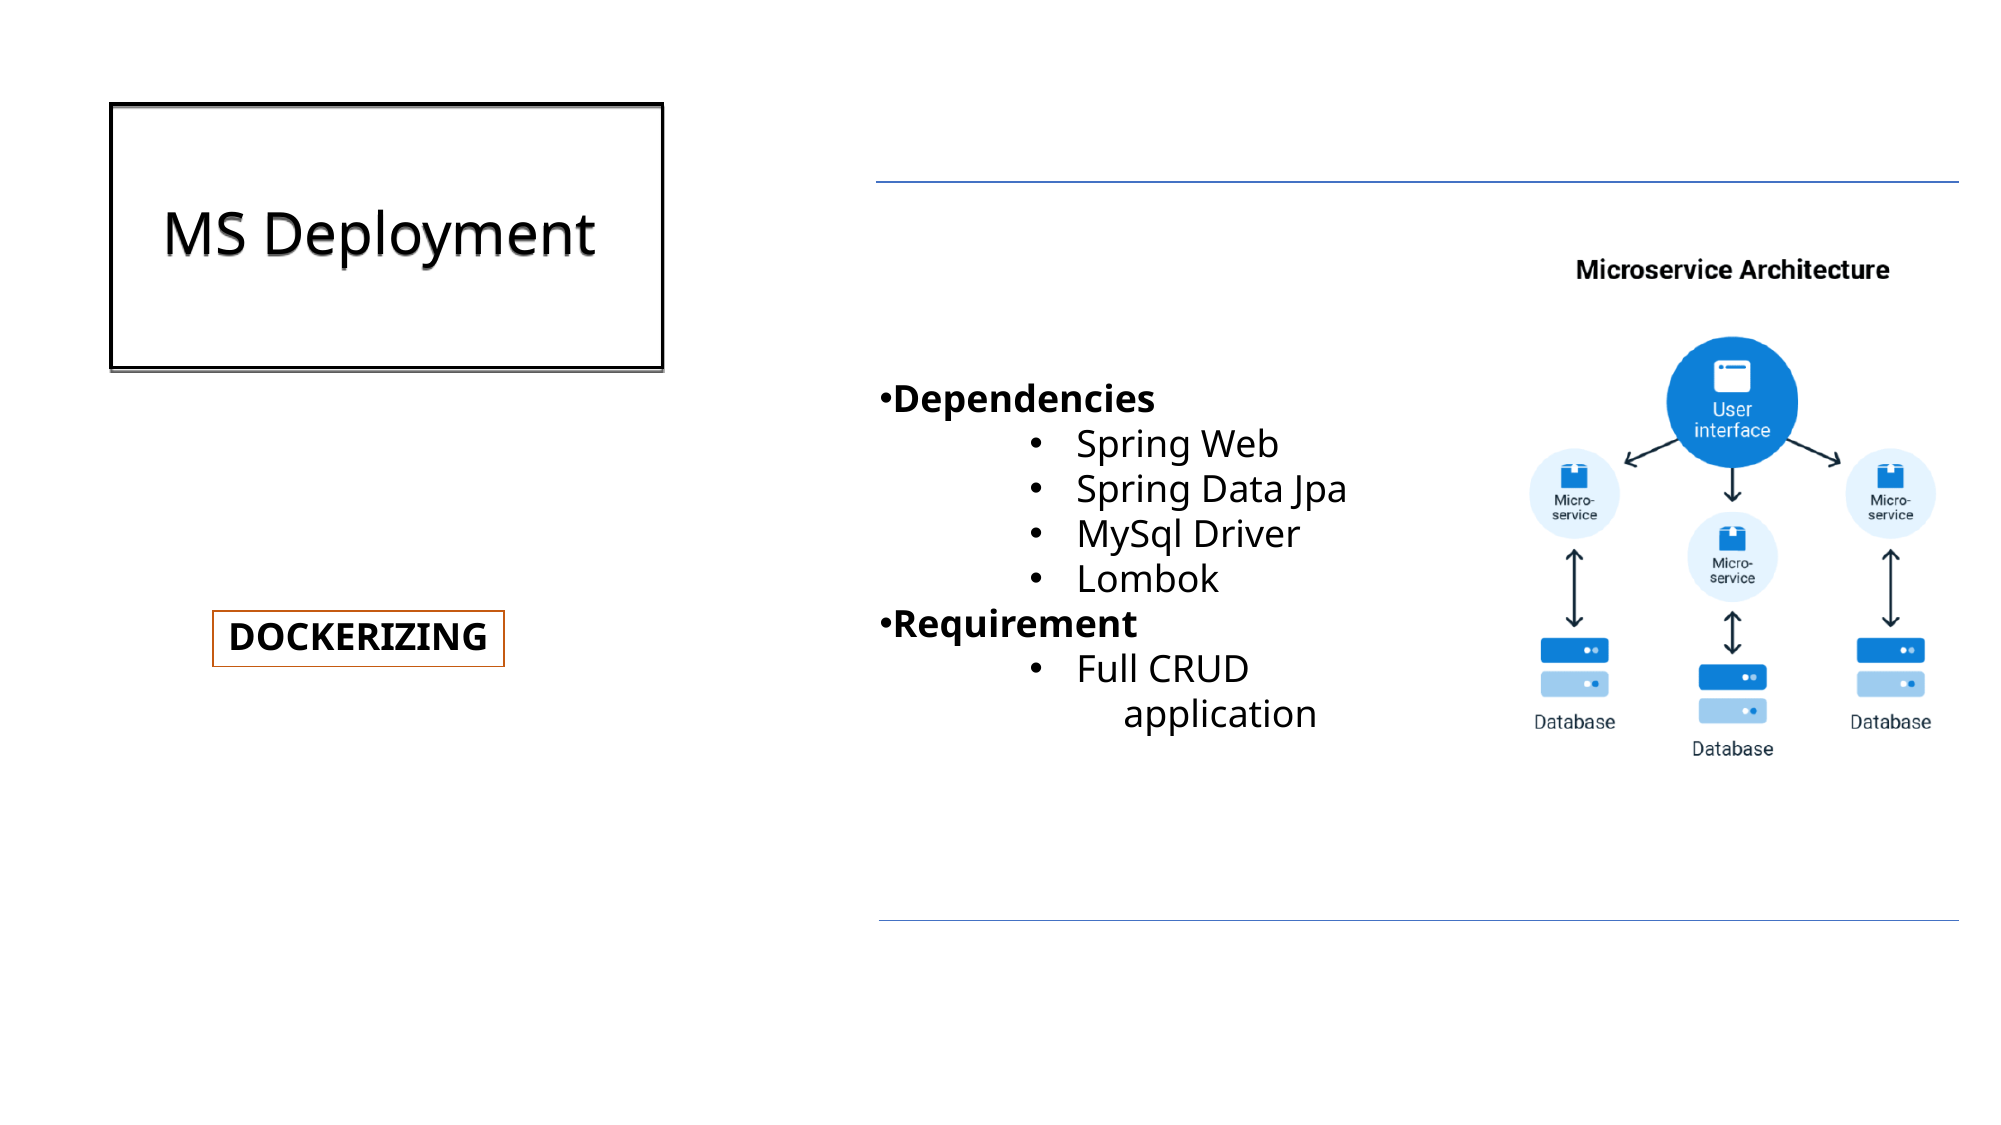

MS Deployment
Dependencies
Spring Web
Spring Data Jpa
MySql Driver
Lombok
Requirement
Full CRUD application
DOCKERIZING